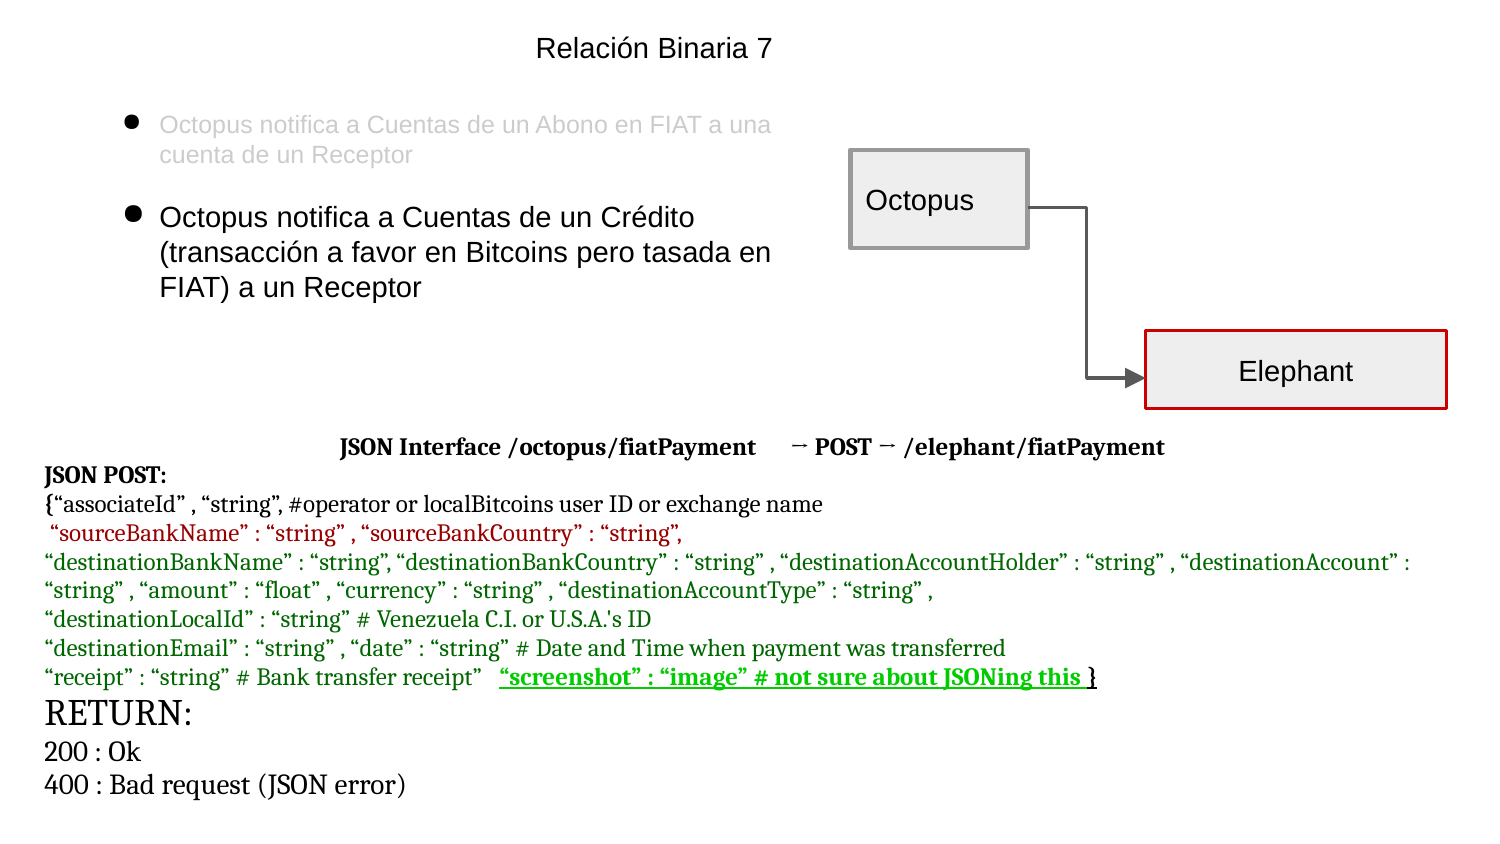

Relación Binaria 7
Octopus notifica a Cuentas de un Abono en FIAT a una cuenta de un Receptor
Octopus notifica a Cuentas de un Crédito (transacción a favor en Bitcoins pero tasada en FIAT) a un Receptor
Octopus
Elephant
JSON Interface /octopus/fiatPayment	→ POST → /elephant/fiatPayment
JSON POST:
{“associateId” , “string”, #operator or localBitcoins user ID or exchange name
 “sourceBankName” : “string” , “sourceBankCountry” : “string”,
“destinationBankName” : “string”, “destinationBankCountry” : “string” , “destinationAccountHolder” : “string” , “destinationAccount” : “string” , “amount” : “float” , “currency” : “string” , “destinationAccountType” : “string” ,
“destinationLocalId” : “string” # Venezuela C.I. or U.S.A.'s ID
“destinationEmail” : “string” , “date” : “string” # Date and Time when payment was transferred
“receipt” : “string” # Bank transfer receipt” “screenshot” : “image” # not sure about JSONing this }
RETURN:
200 : Ok
400 : Bad request (JSON error)